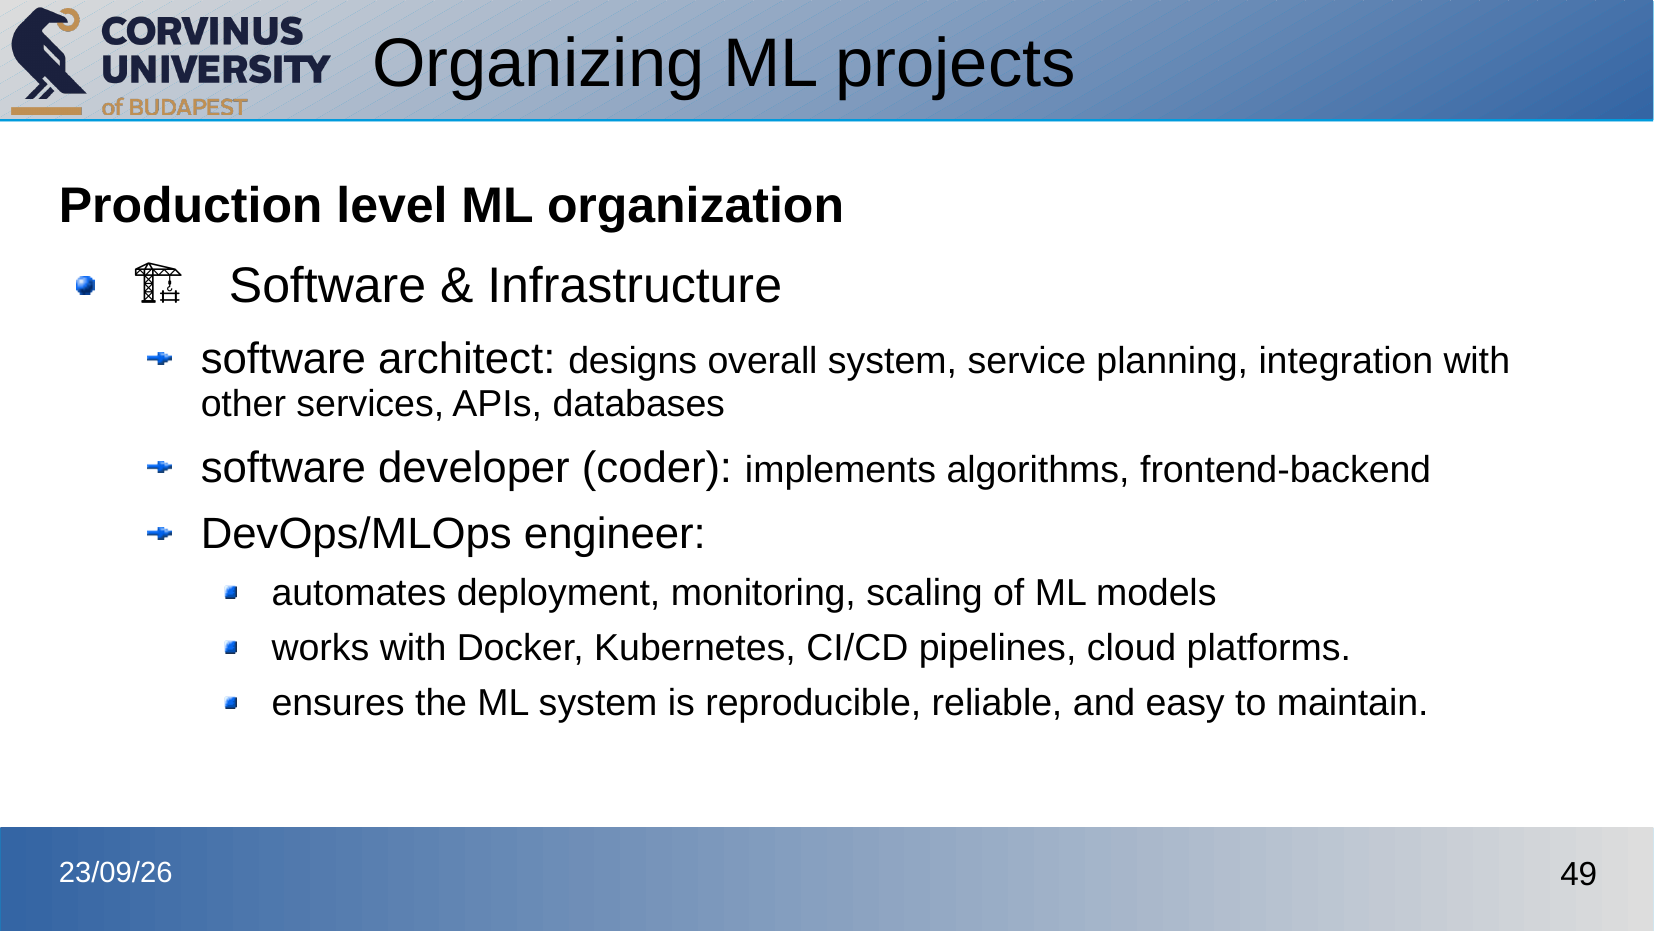

# Organizing ML projects
Production level ML organization
🏗️ Software & Infrastructure
software architect: designs overall system, service planning, integration with other services, APIs, databases
software developer (coder): implements algorithms, frontend-backend
DevOps/MLOps engineer:
automates deployment, monitoring, scaling of ML models
works with Docker, Kubernetes, CI/CD pipelines, cloud platforms.
ensures the ML system is reproducible, reliable, and easy to maintain.